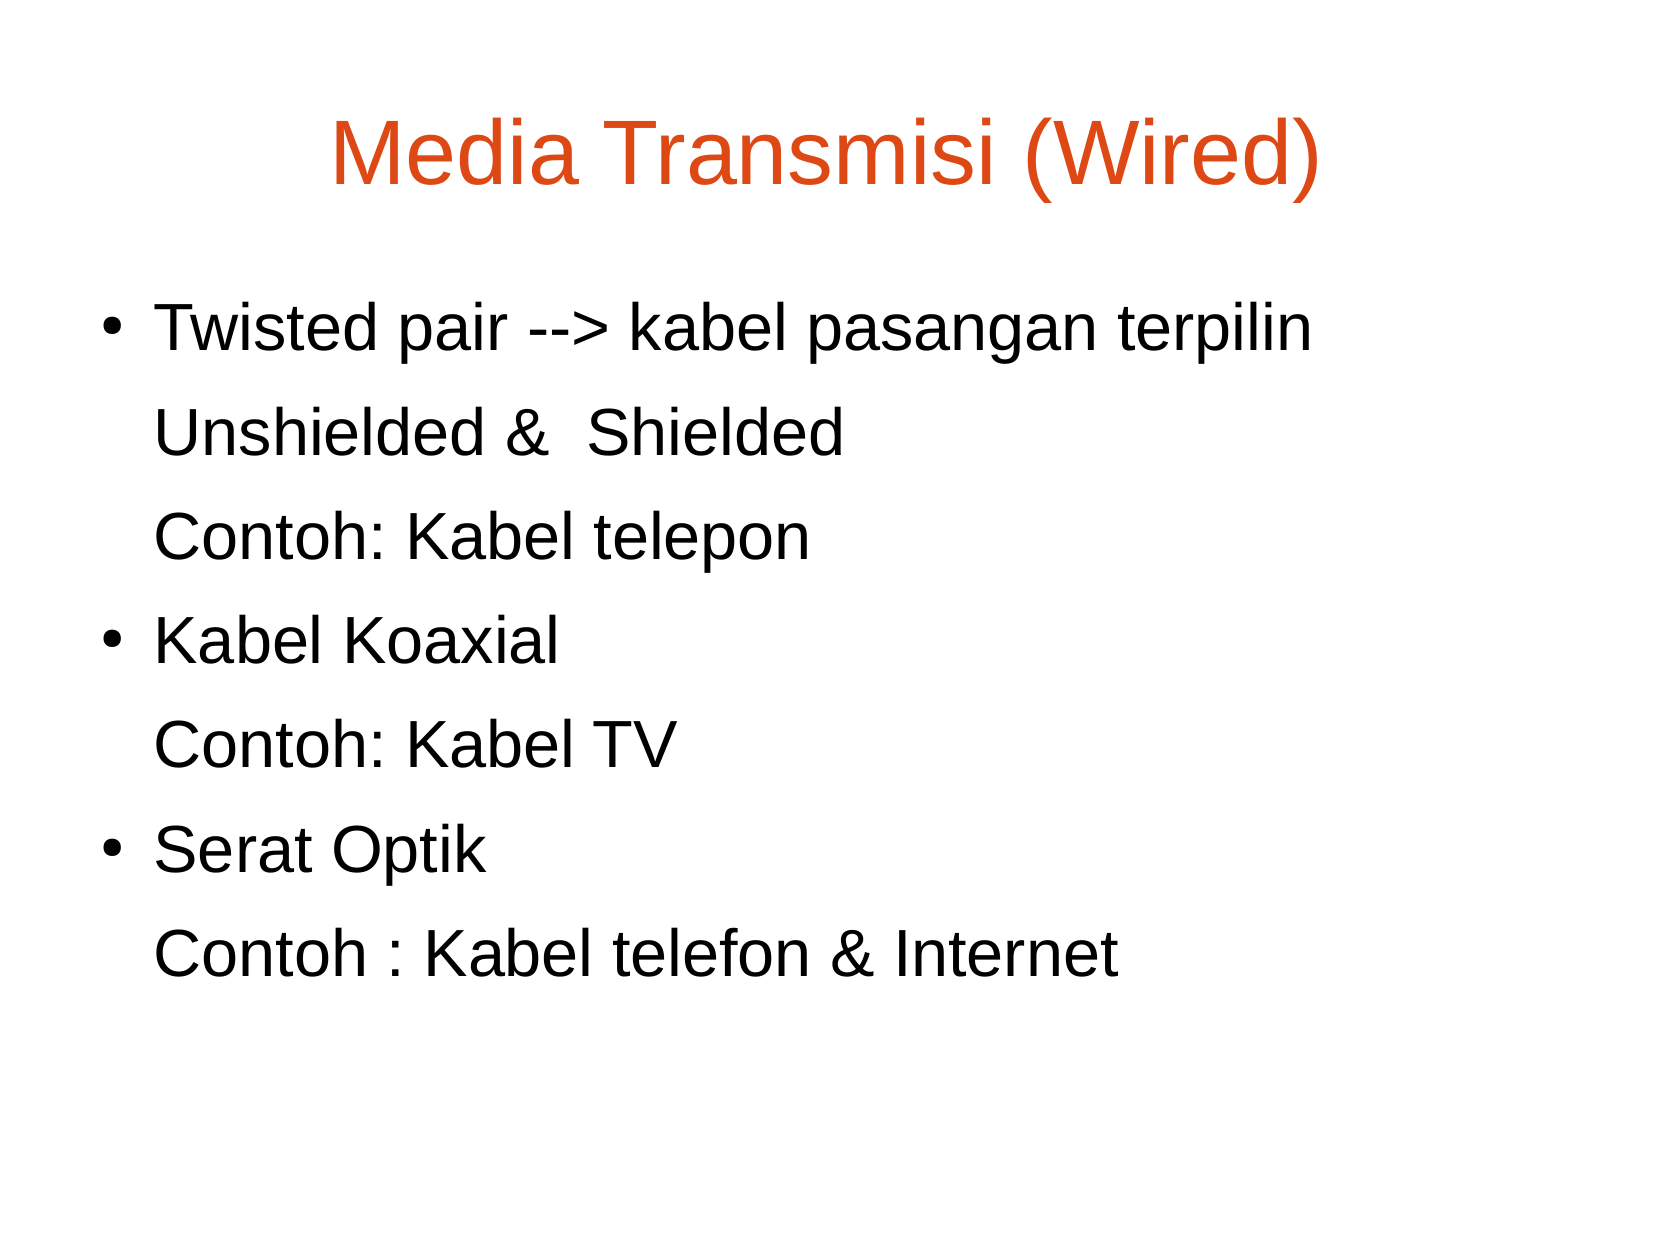

# Media Transmisi (Wired)
Twisted pair --> kabel pasangan terpilin
Unshielded & Shielded
Contoh: Kabel telepon
Kabel Koaxial
Contoh: Kabel TV
Serat Optik
Contoh : Kabel telefon & Internet